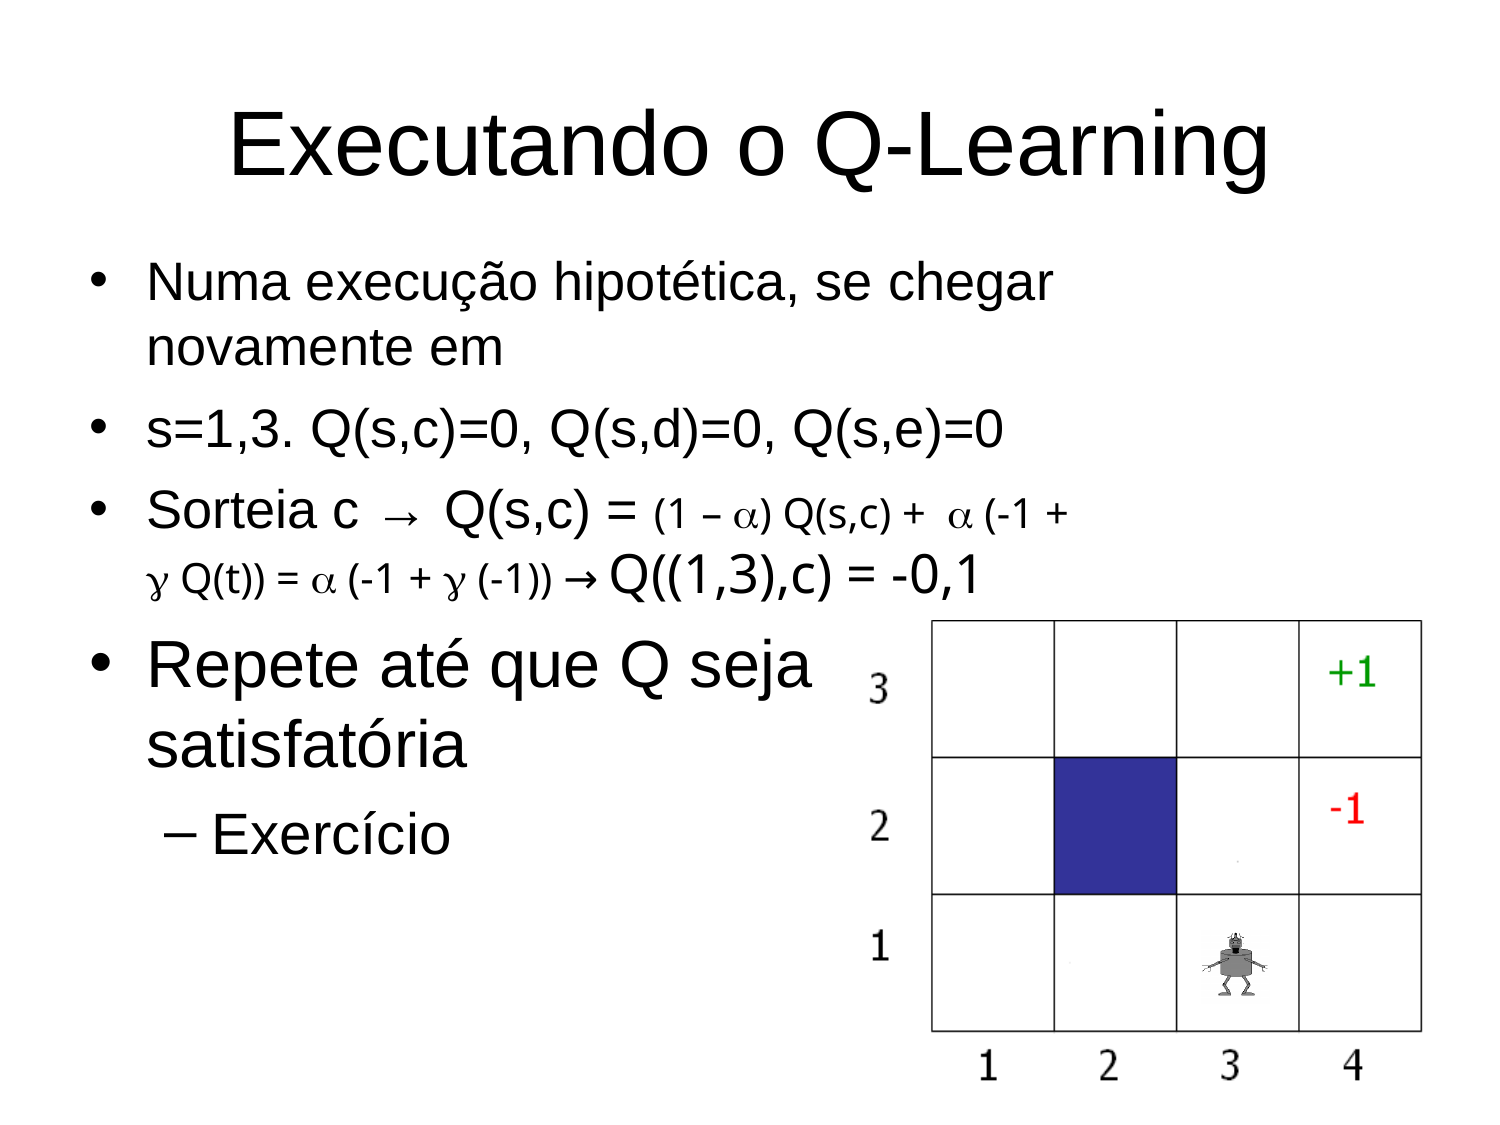

# Executando o Q-Learning
Numa execução hipotética, se chegar novamente em
s=1,3. Q(s,c)=0, Q(s,d)=0, Q(s,e)=0
Sorteia c → Q(s,c) = (1 – ) Q(s,c) +  (-1 +  Q(t)) =  (-1 +  (-1)) → Q((1,3),c) = -0,1
Repete até que Q seja satisfatória
Exercício